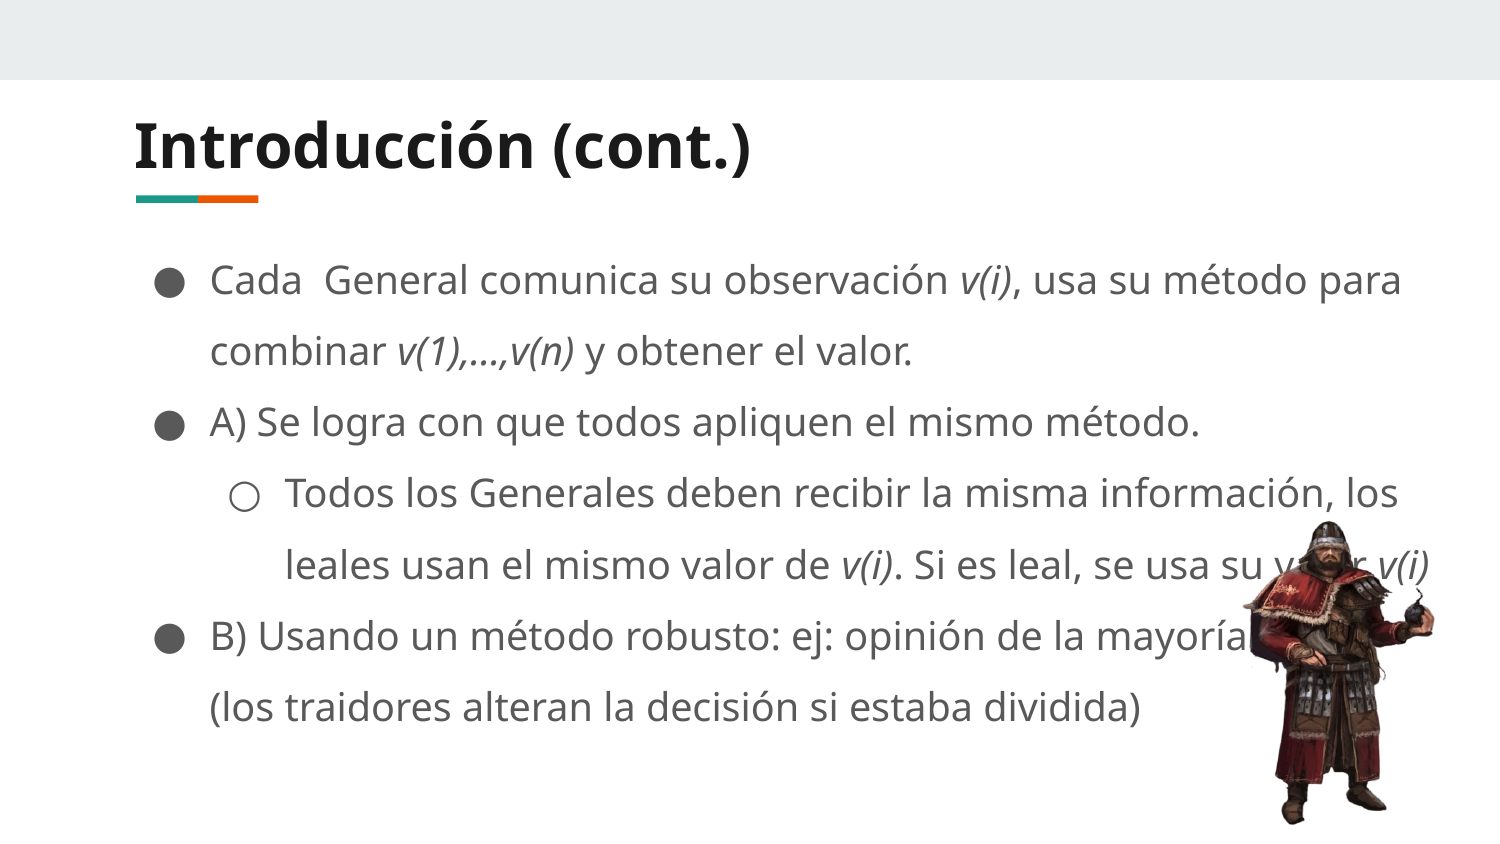

# Introducción (cont.)
Cada General comunica su observación v(i), usa su método para combinar v(1),...,v(n) y obtener el valor.
A) Se logra con que todos apliquen el mismo método.
Todos los Generales deben recibir la misma información, los leales usan el mismo valor de v(i). Si es leal, se usa su valor v(i)
B) Usando un método robusto: ej: opinión de la mayoría
(los traidores alteran la decisión si estaba dividida)